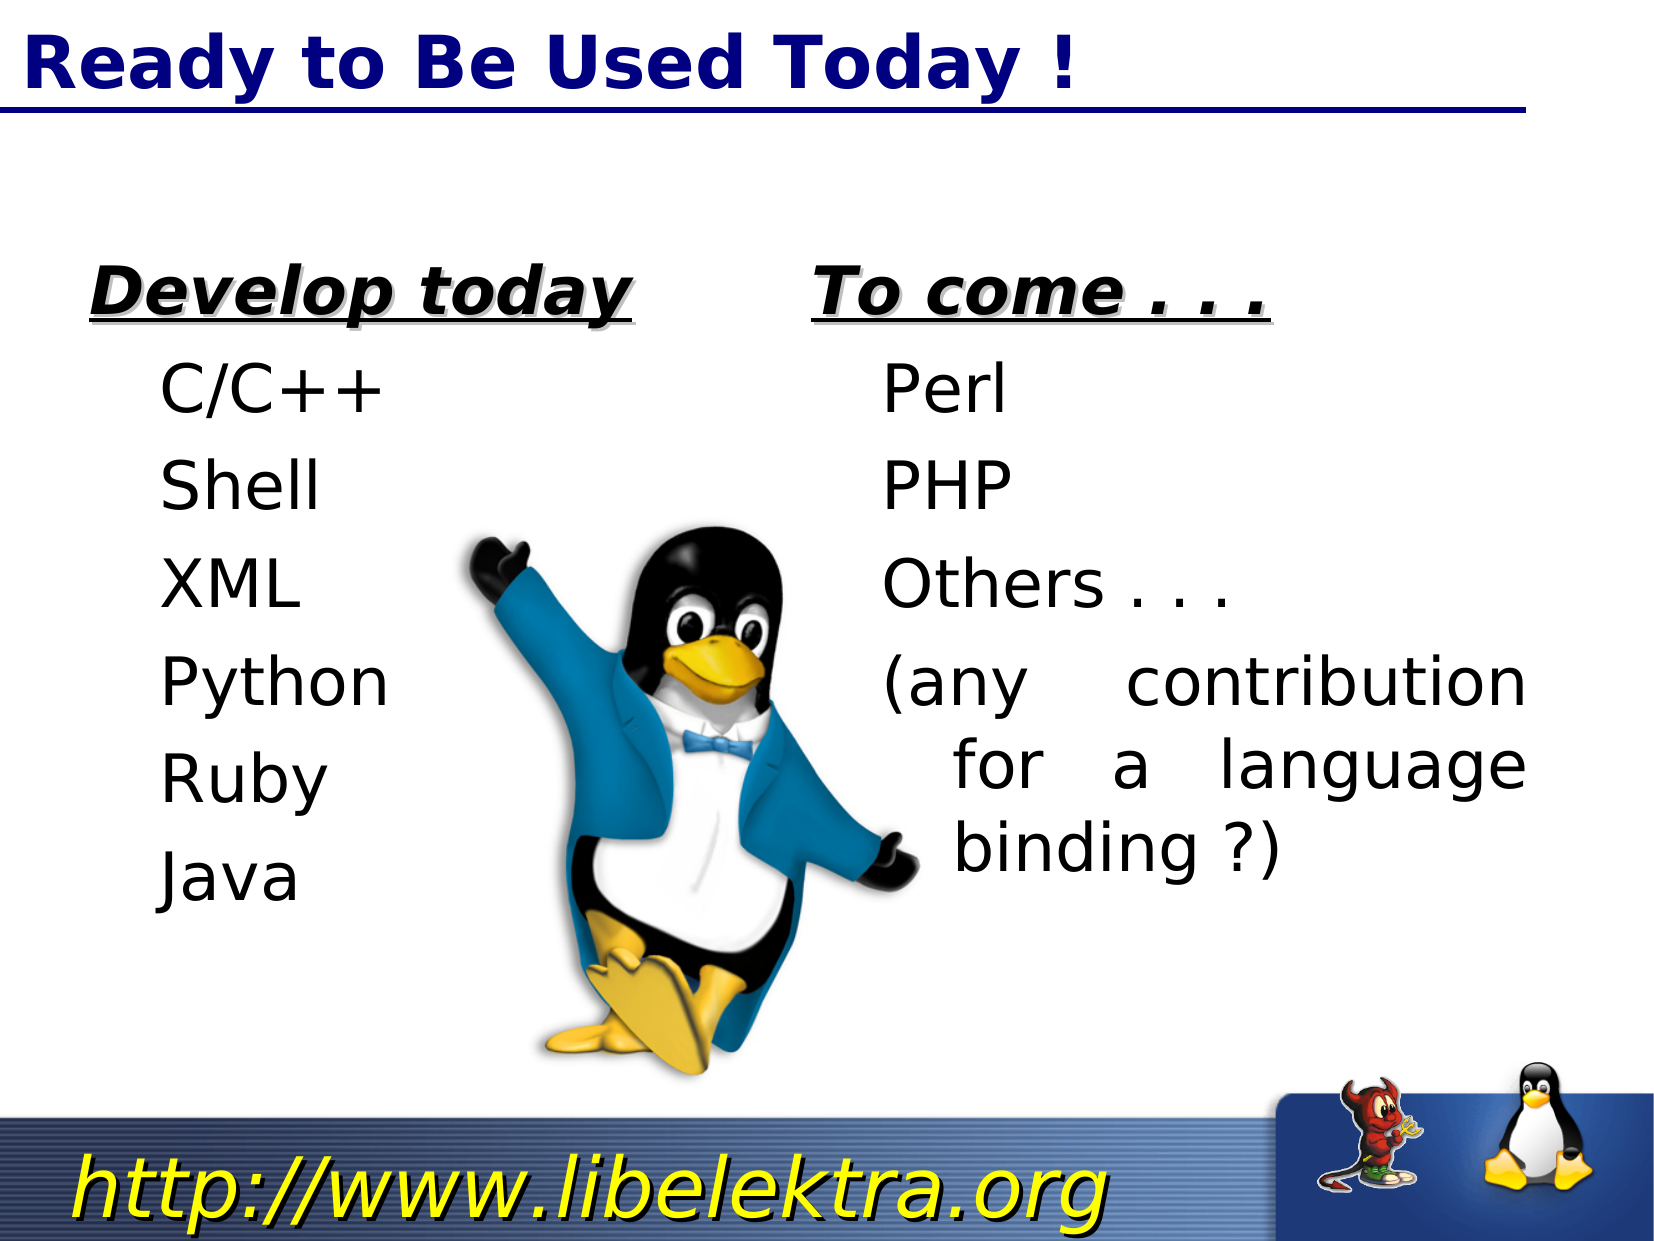

Ready to Be Used Today !
# Develop today
C/C++
Shell
XML
Python
Ruby
Java
To come . . .
Perl
PHP
Others . . .
(any contribution for a language binding ?)